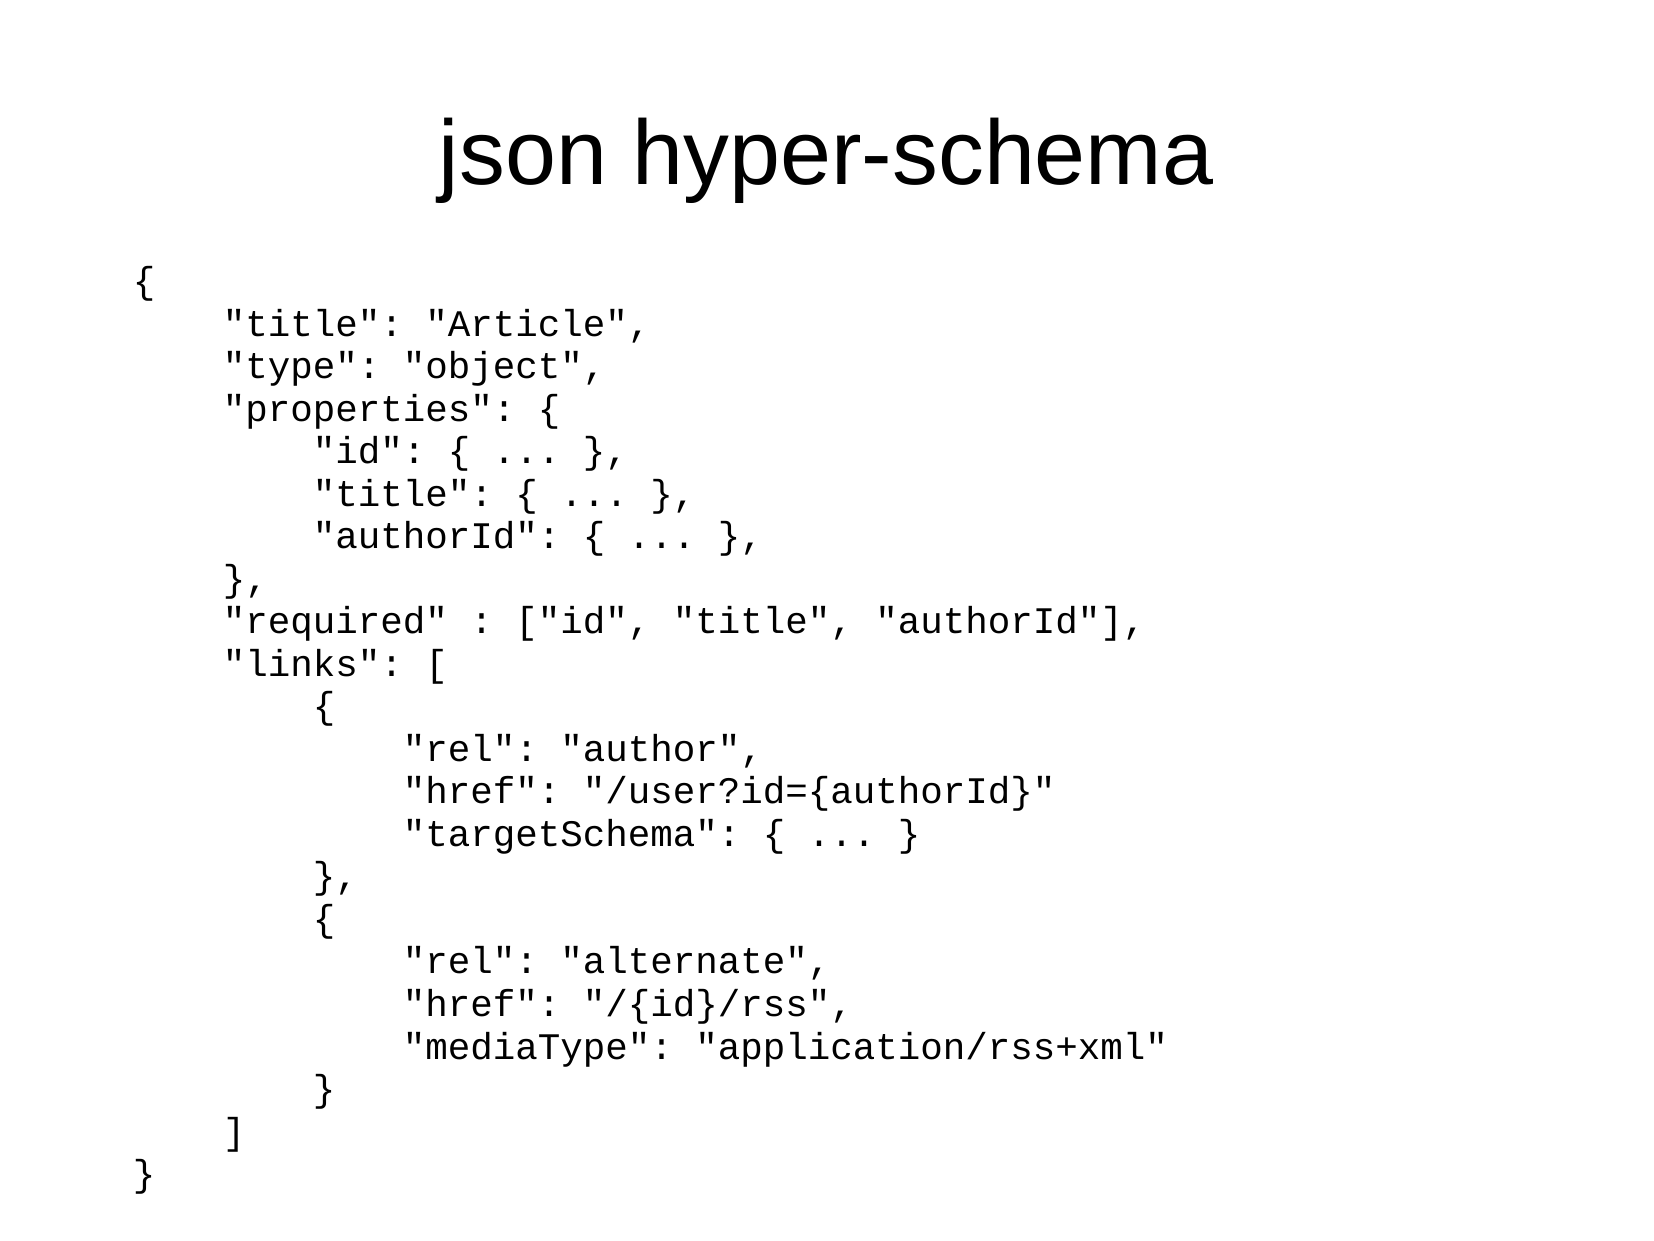

# json hyper-schema
{
 "title": "Article",
 "type": "object",
 "properties": {
 "id": { ... },
 "title": { ... },
 "authorId": { ... },
 },
 "required" : ["id", "title", "authorId"],
 "links": [
 {
 "rel": "author",
 "href": "/user?id={authorId}"
 "targetSchema": { ... }
 },
 {
 "rel": "alternate",
 "href": "/{id}/rss",
 "mediaType": "application/rss+xml"
 }
 ]
}